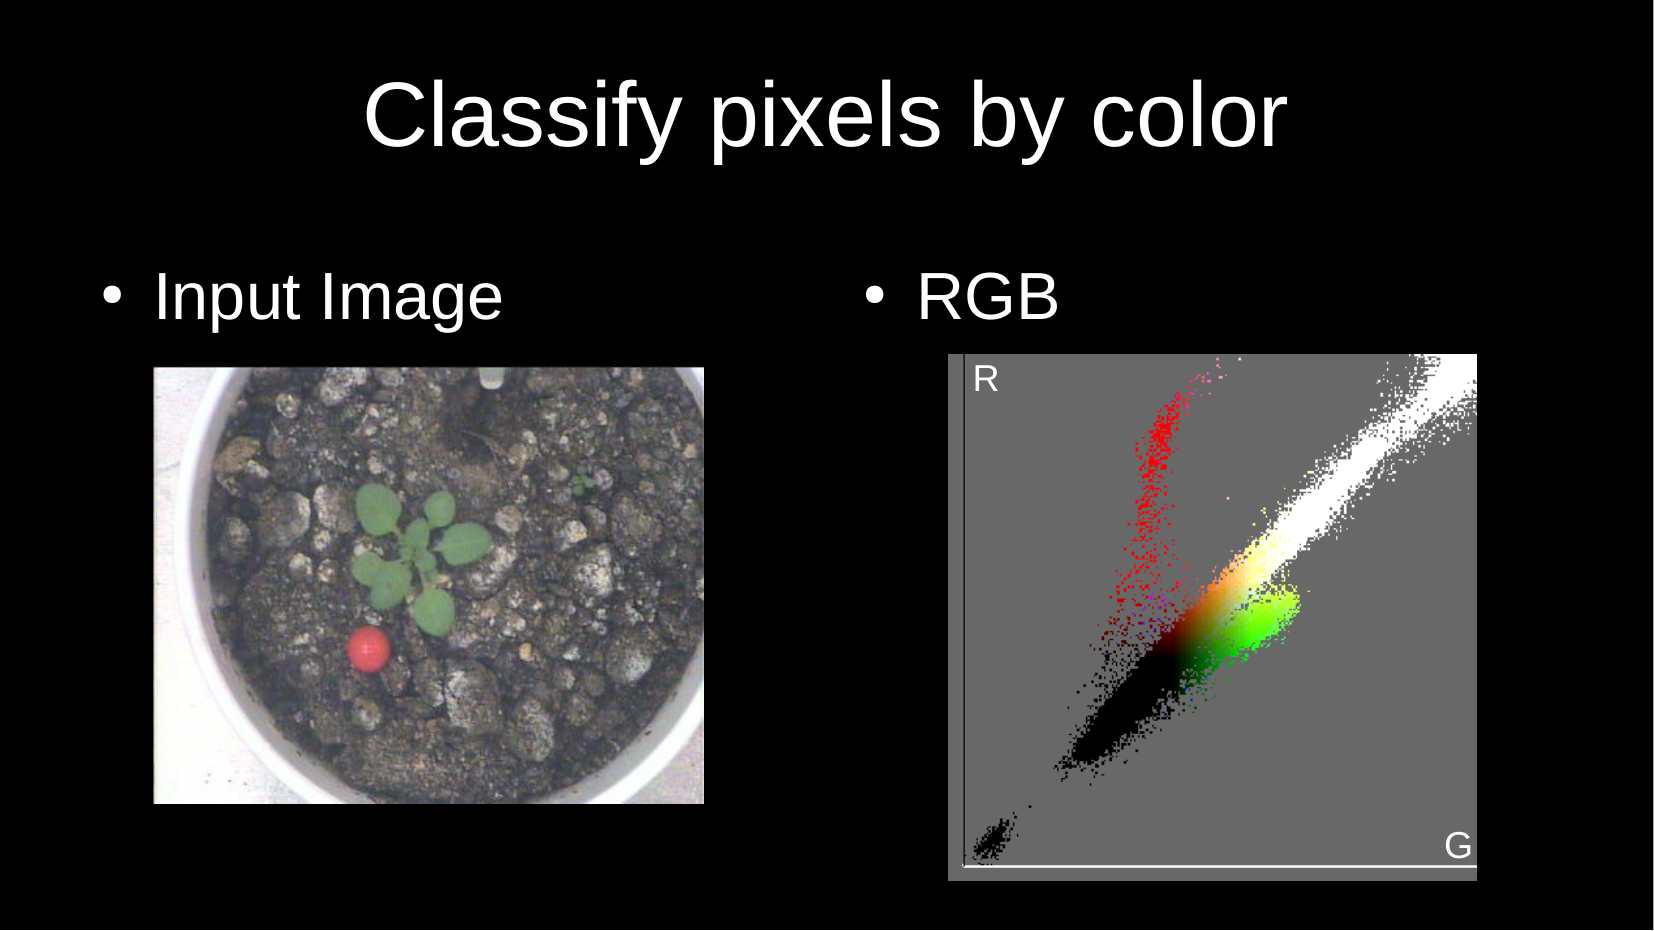

# Classify pixels by color
Input Image
RGB
R
G